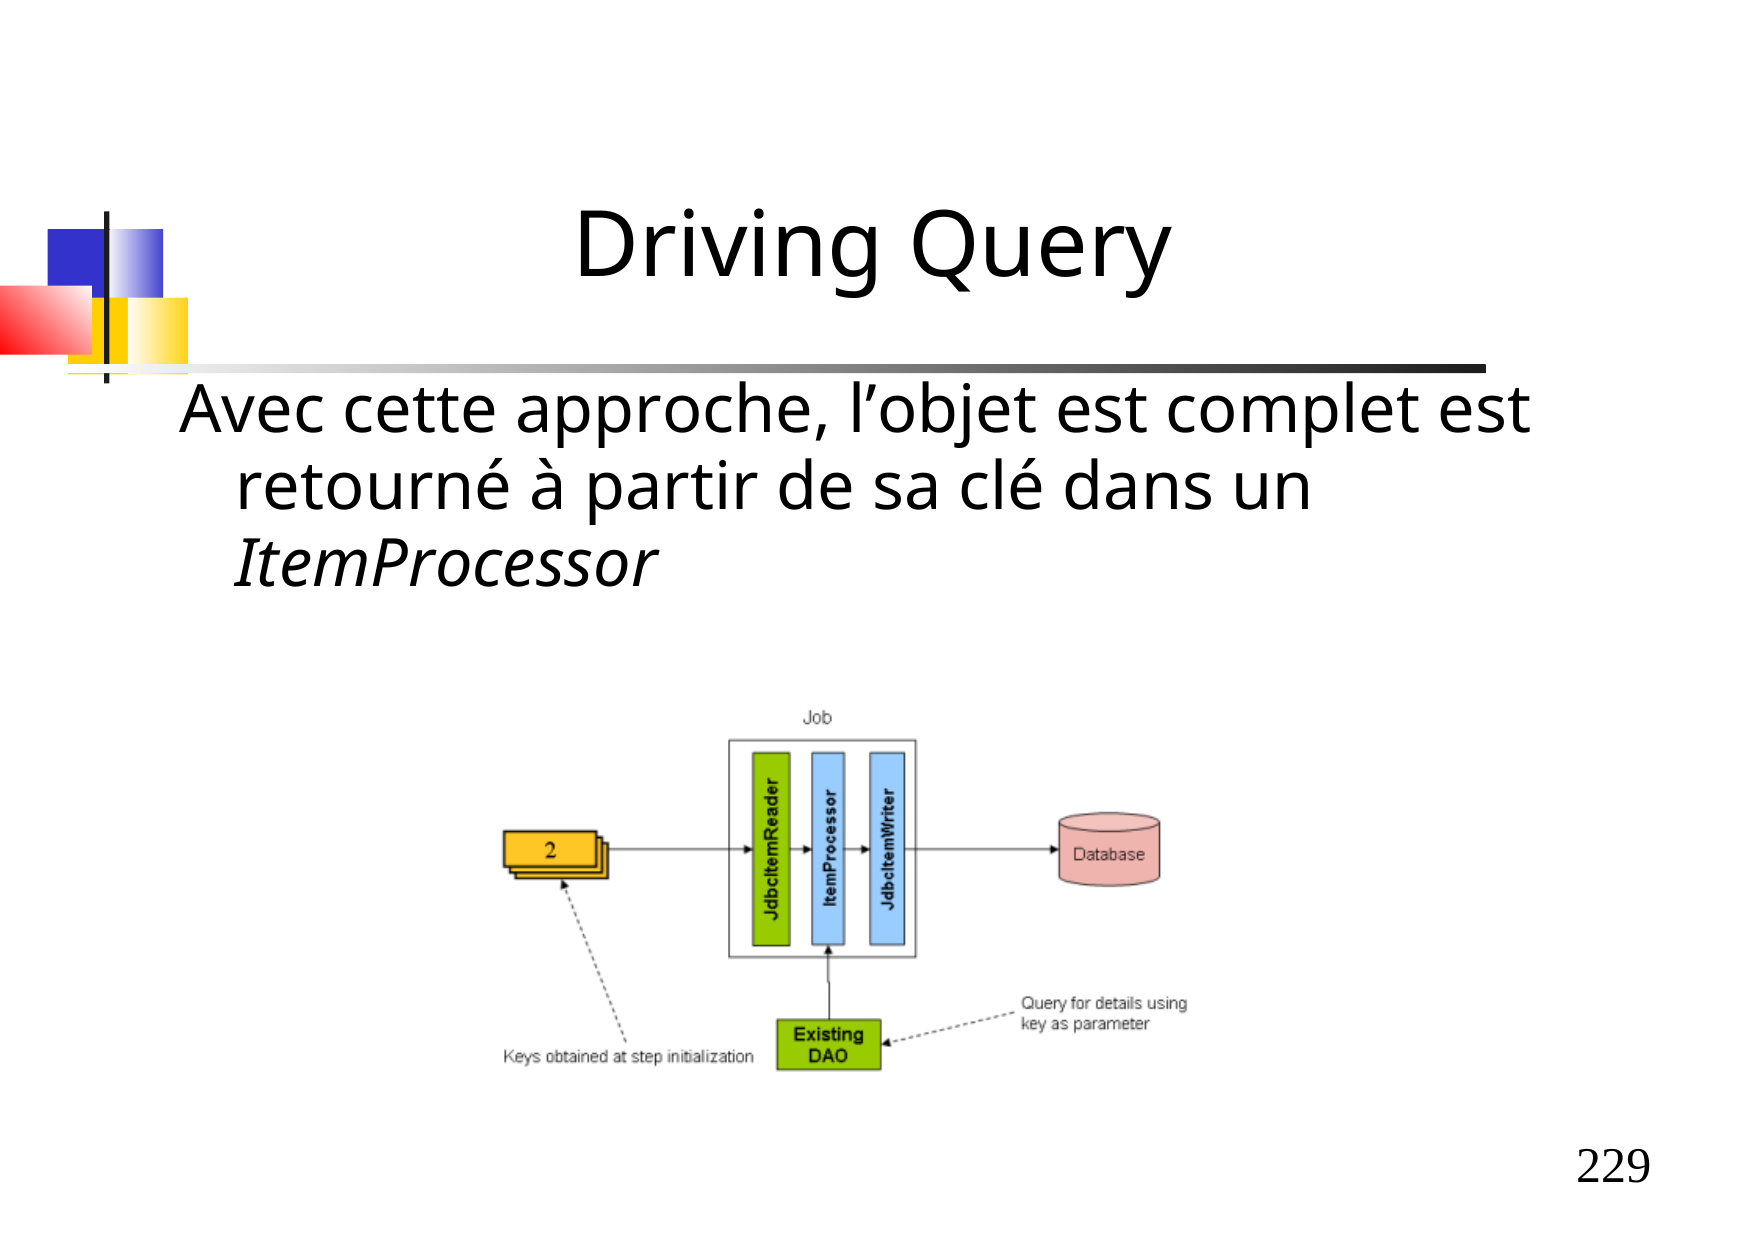

# Driving Query
Avec cette approche, l’objet est complet est retourné à partir de sa clé dans un ItemProcessor